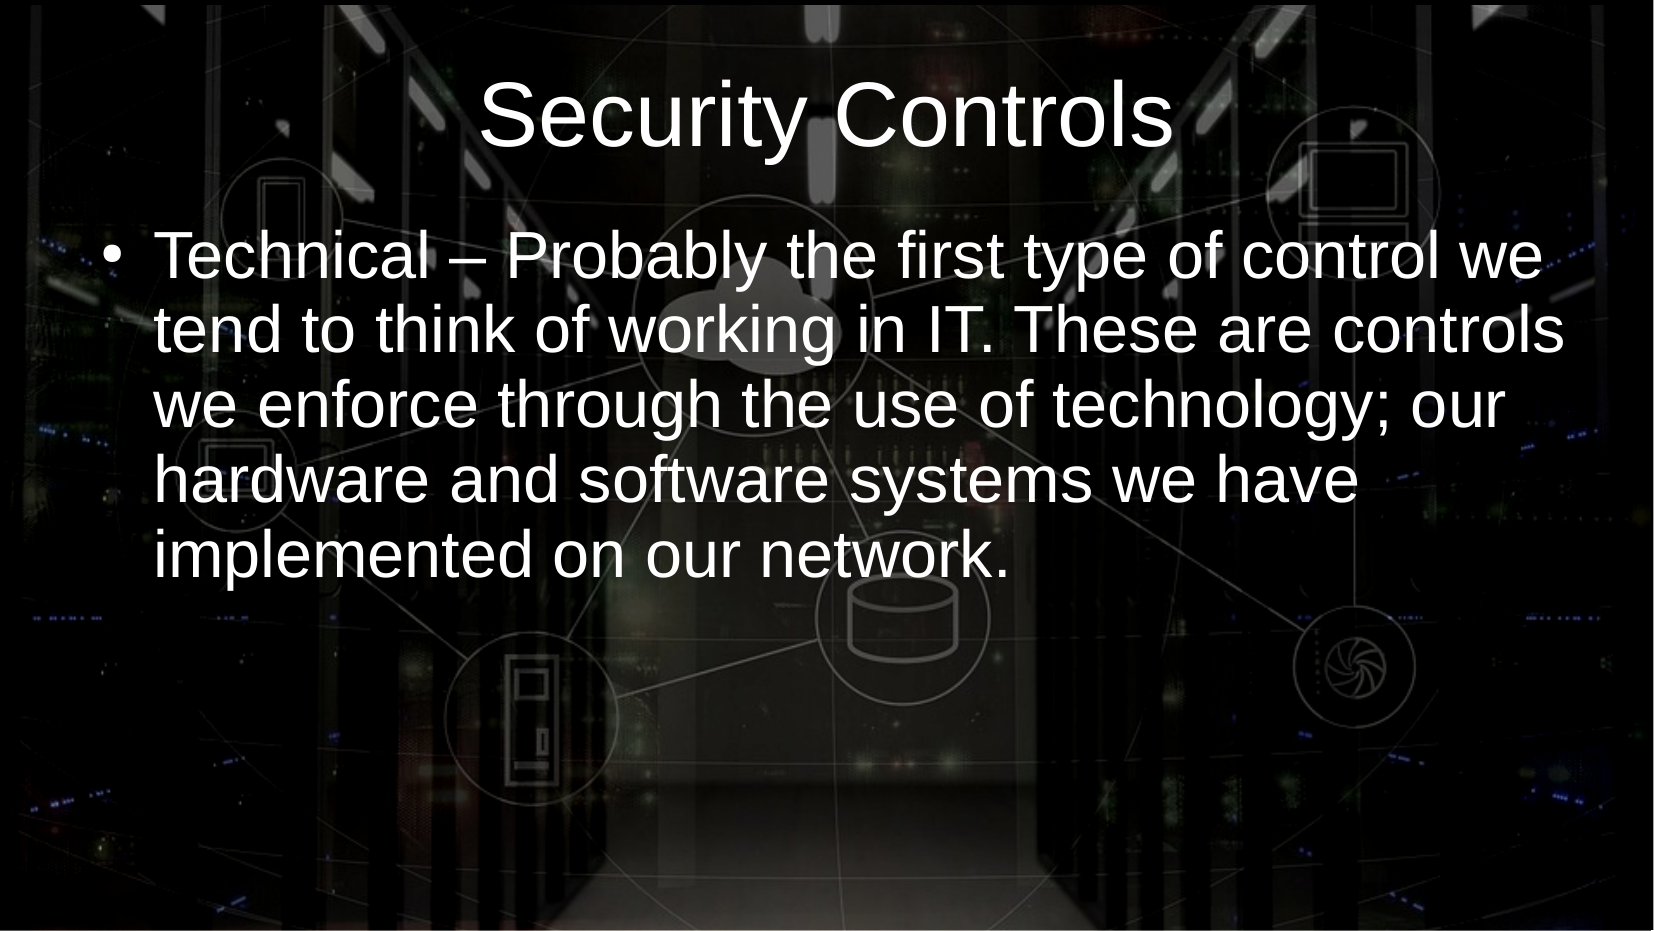

# Security Controls
Technical – Probably the first type of control we tend to think of working in IT. These are controls we enforce through the use of technology; our hardware and software systems we have implemented on our network.